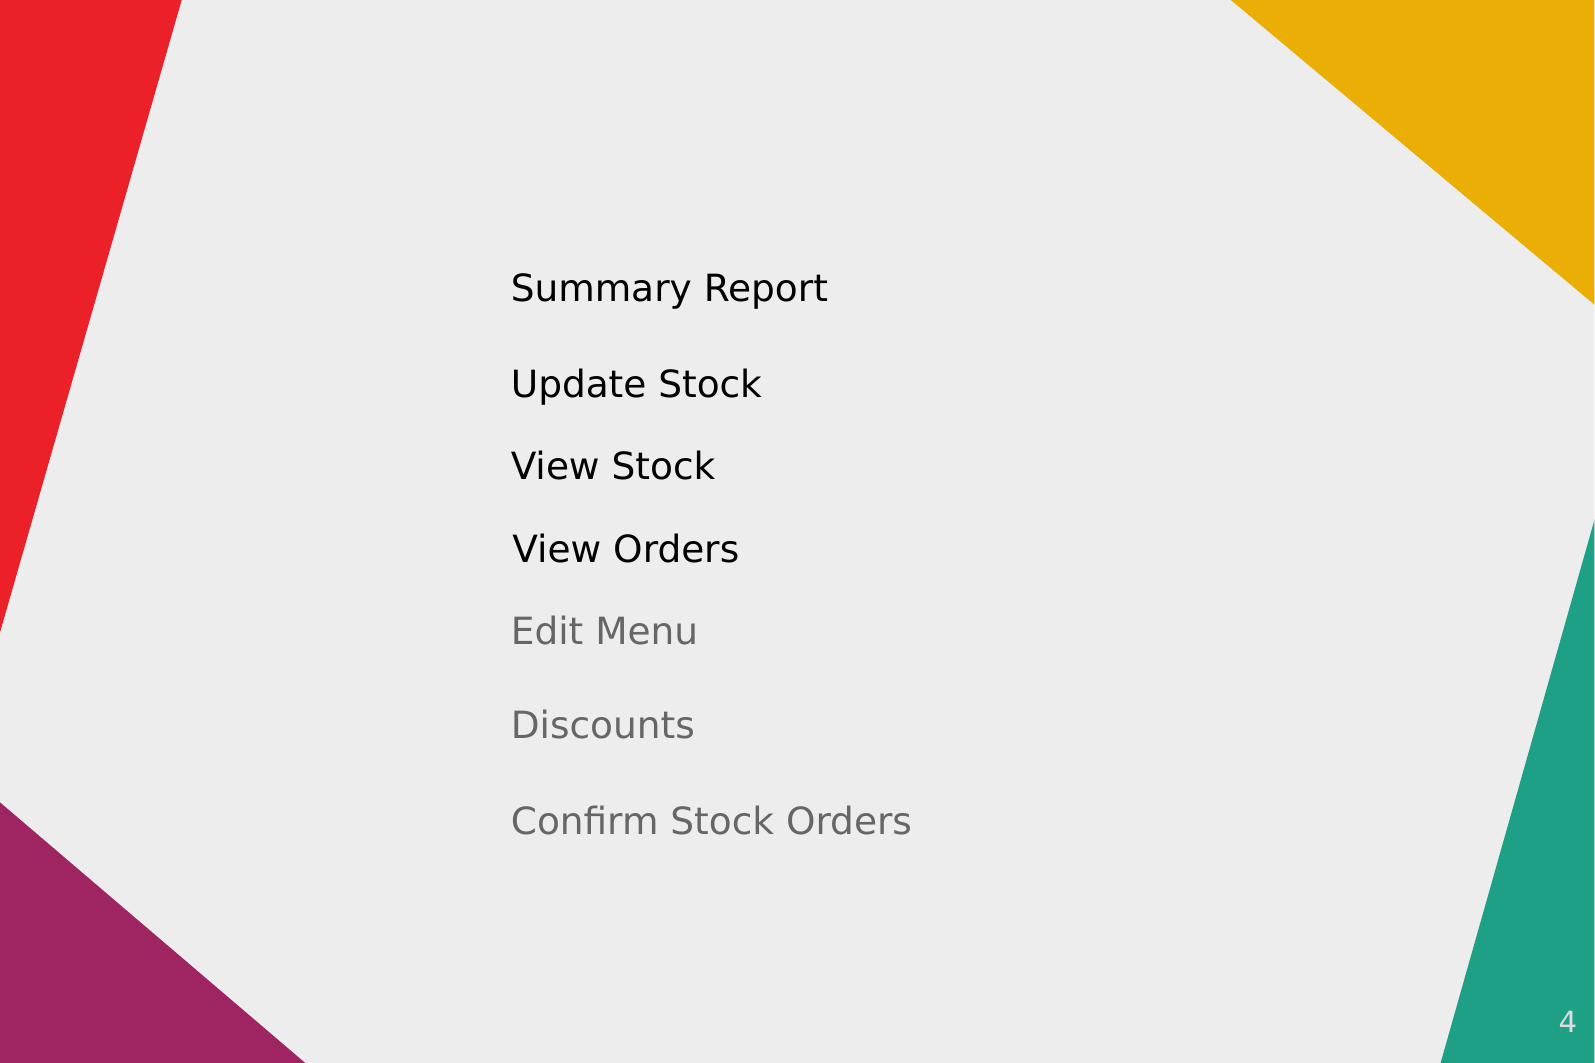

Summary Report
Update Stock
View Stock
View Orders
Edit Menu
Discounts
Confirm Stock Orders
4